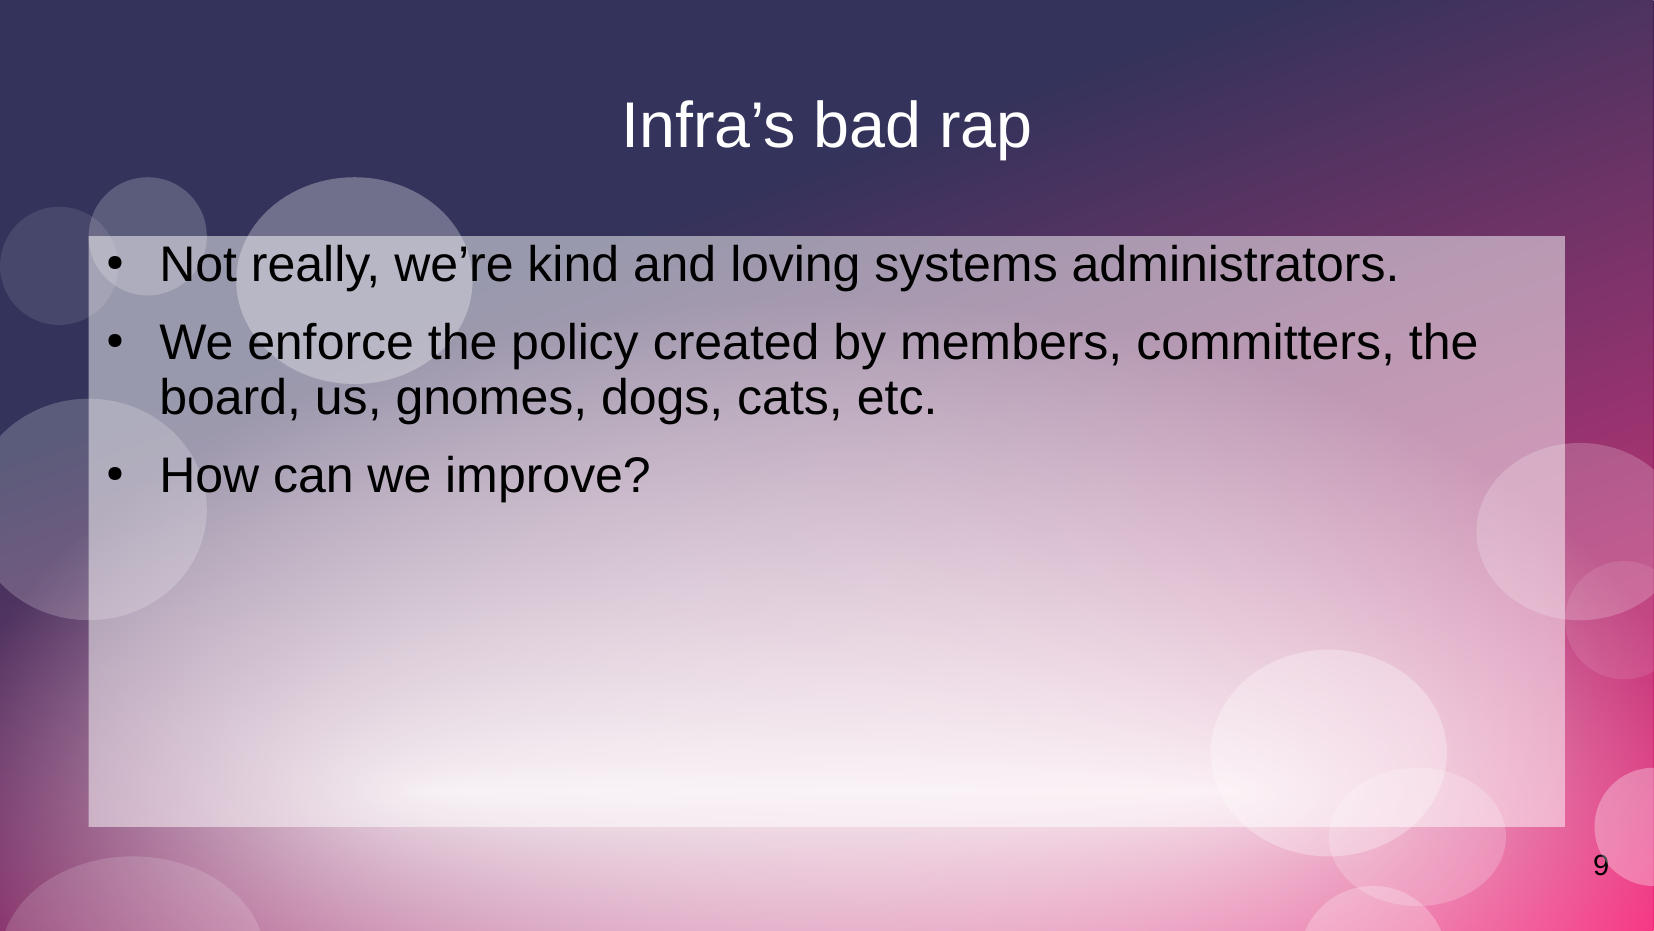

# Infra’s bad rap
Not really, we’re kind and loving systems administrators.
We enforce the policy created by members, committers, the board, us, gnomes, dogs, cats, etc.
How can we improve?